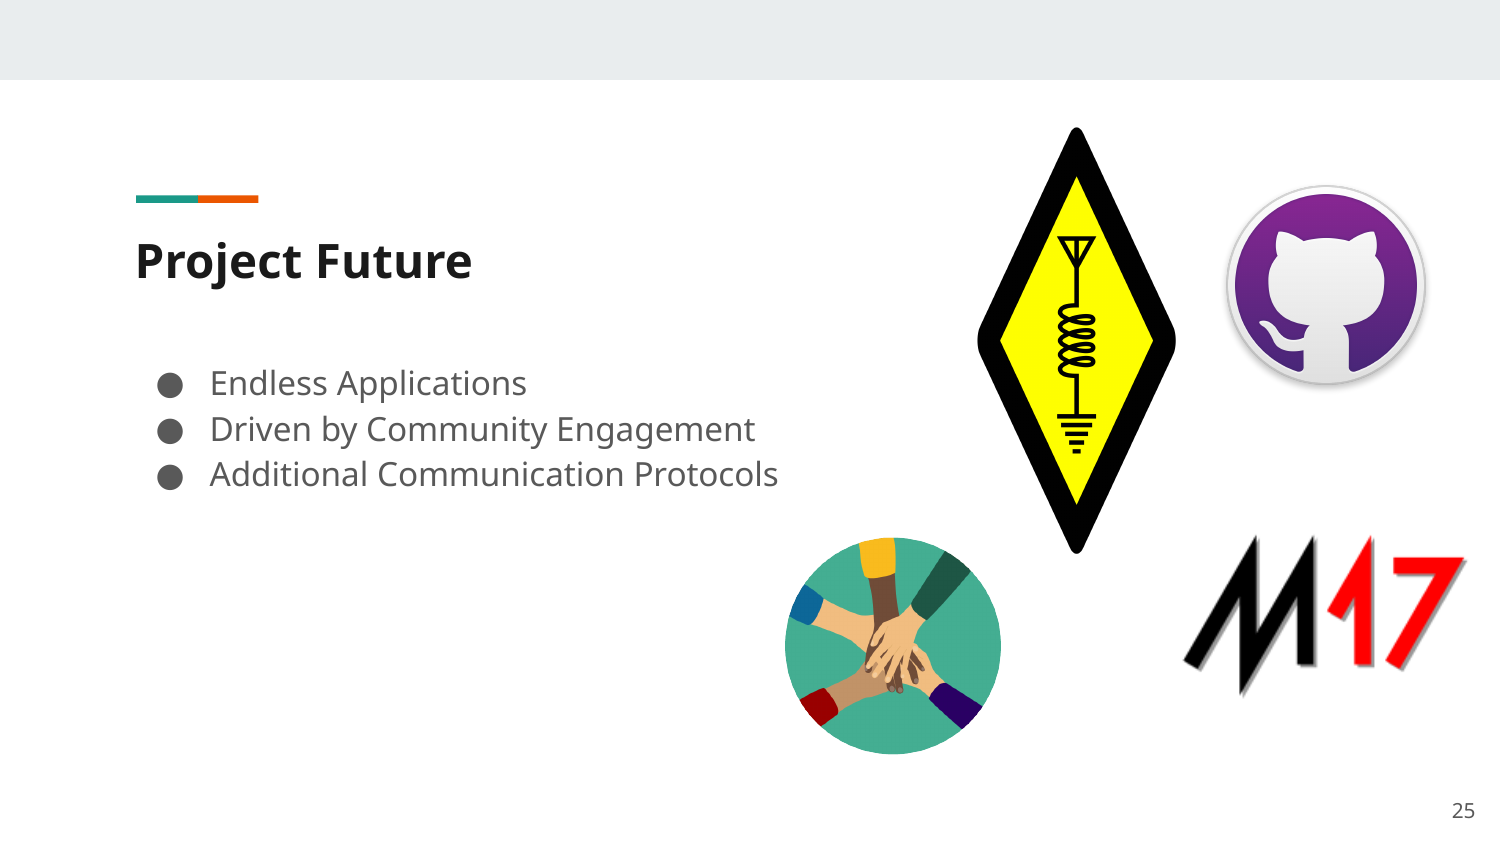

# Project Future
Endless Applications
Driven by Community Engagement
Additional Communication Protocols